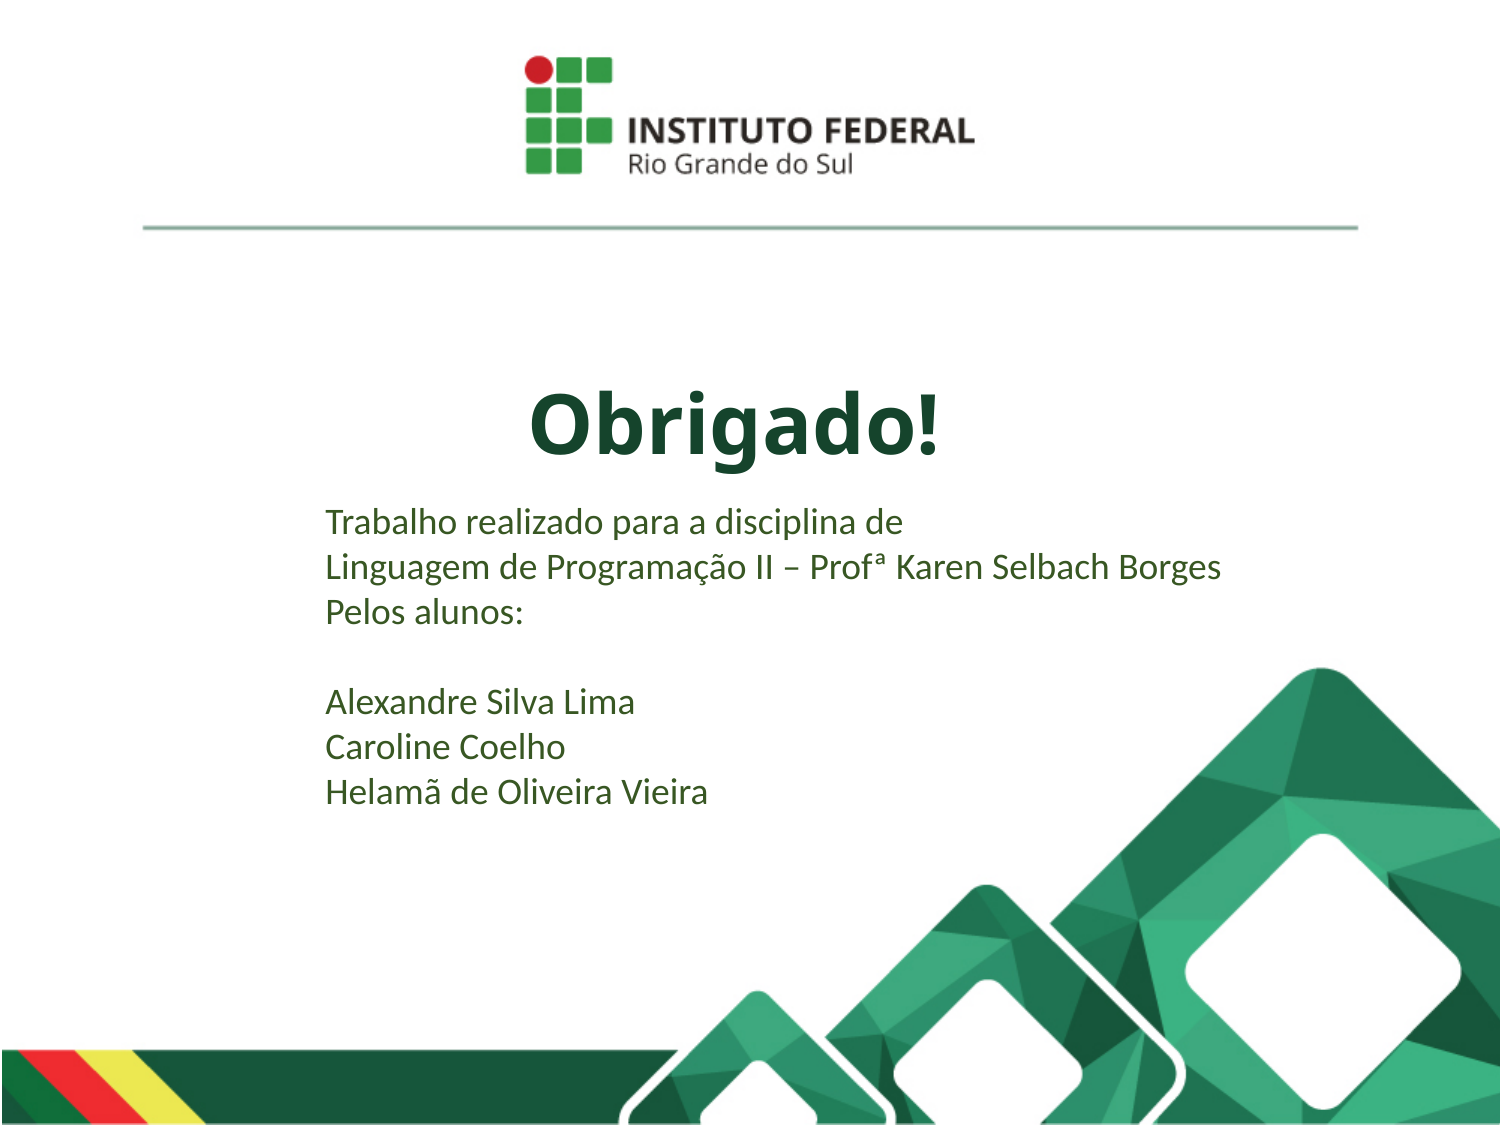

Obrigado!
Trabalho realizado para a disciplina de
Linguagem de Programação II – Profª Karen Selbach Borges
Pelos alunos:
Alexandre Silva Lima
Caroline Coelho
Helamã de Oliveira Vieira